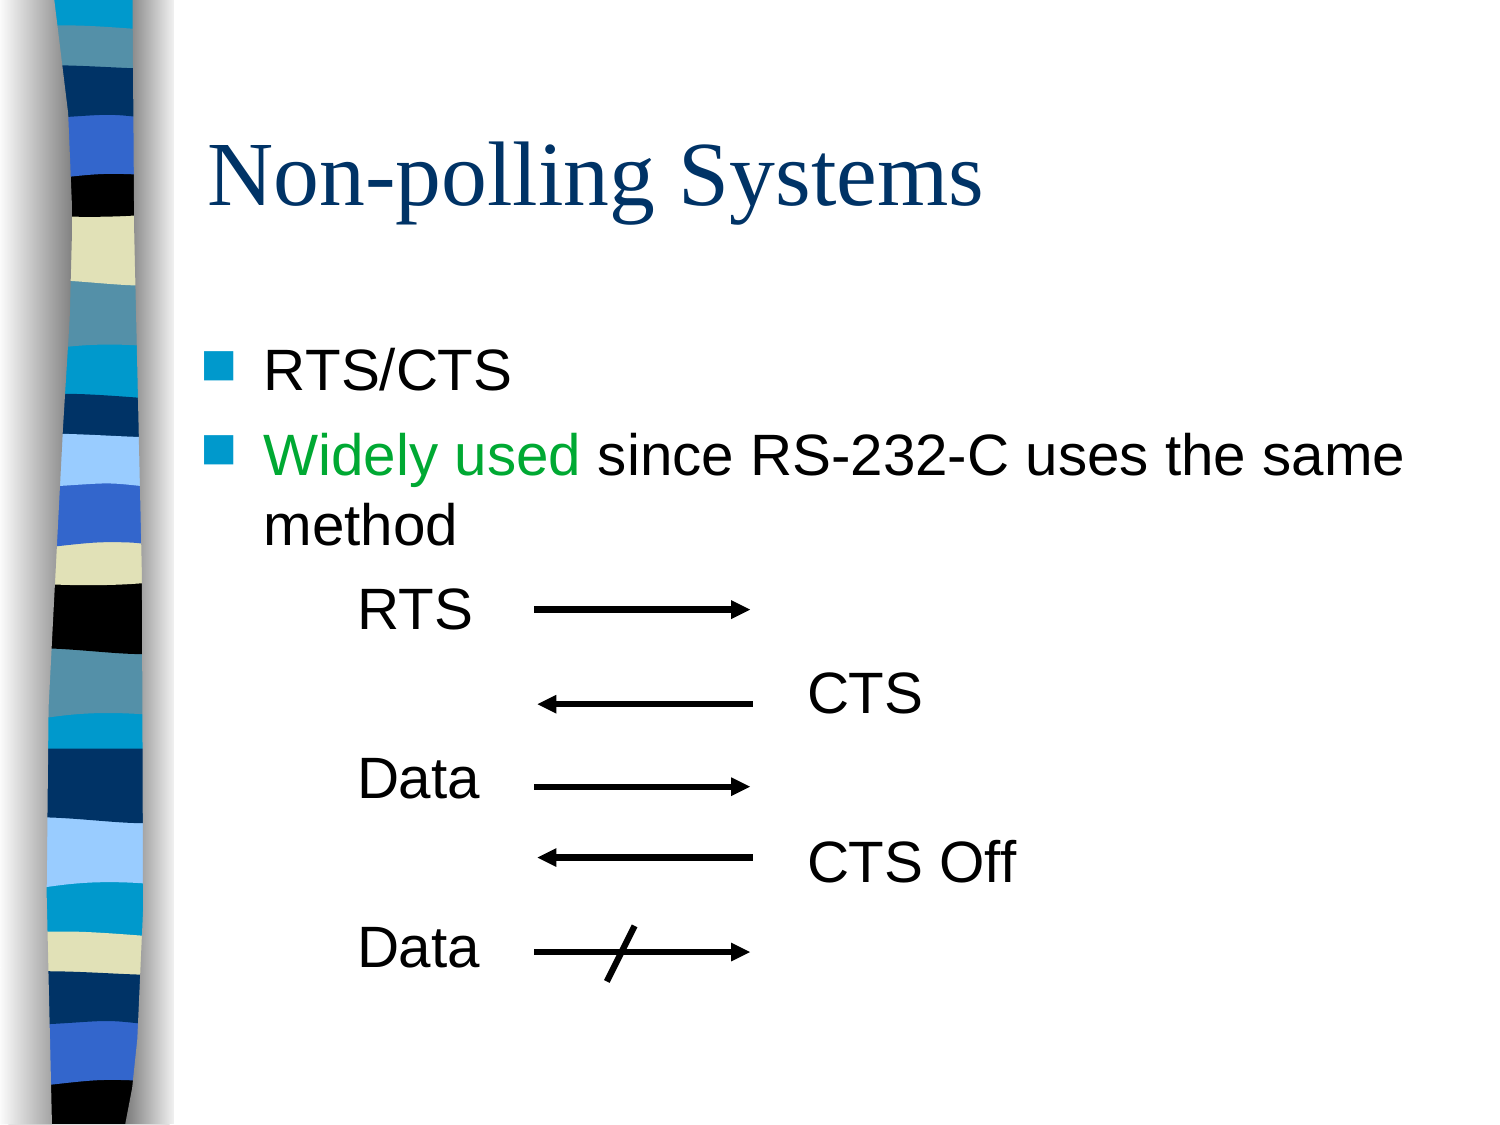

Non-polling Systems
# RTS/CTS
Widely used since RS-232-C uses the same method
		RTS
					CTS
		Data
					CTS Off
		Data